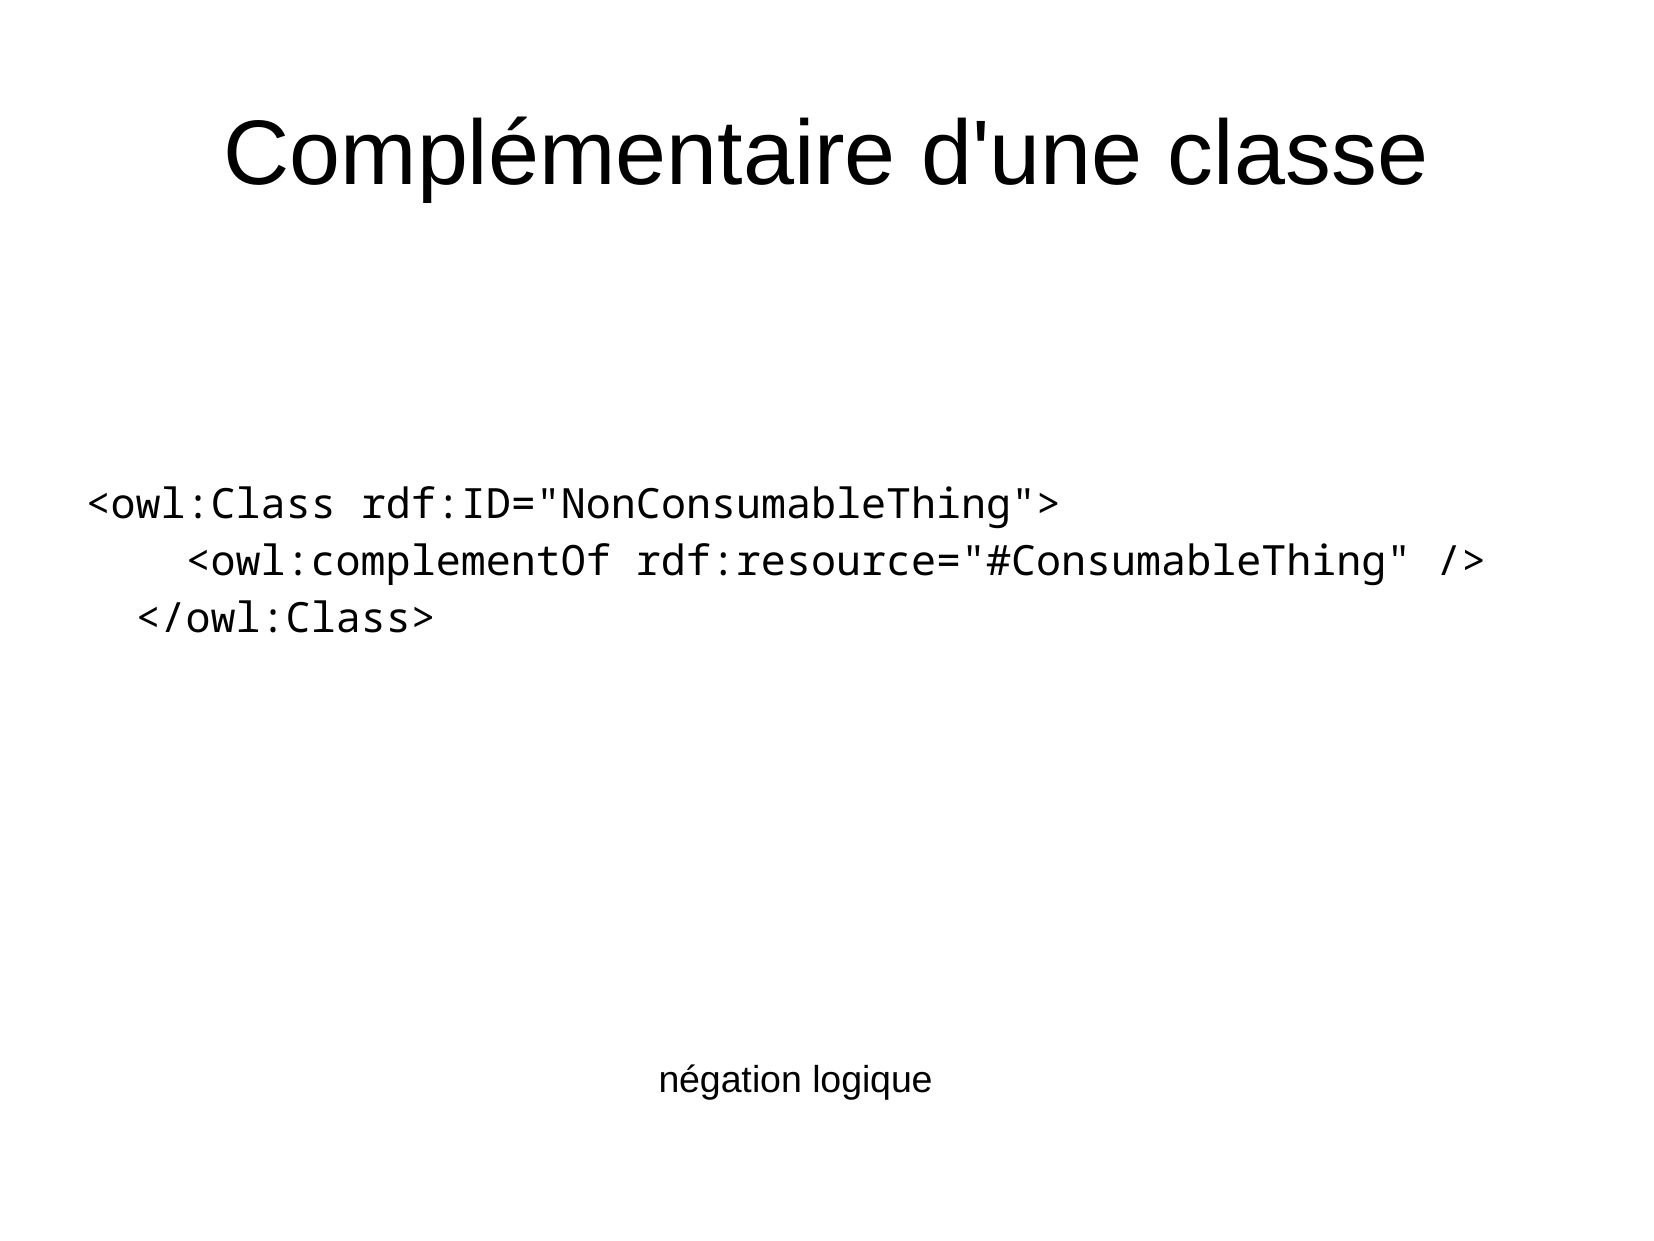

# Complémentaire d'une classe
<owl:Class rdf:ID="NonConsumableThing">
 <owl:complementOf rdf:resource="#ConsumableThing" />
 </owl:Class>
négation logique